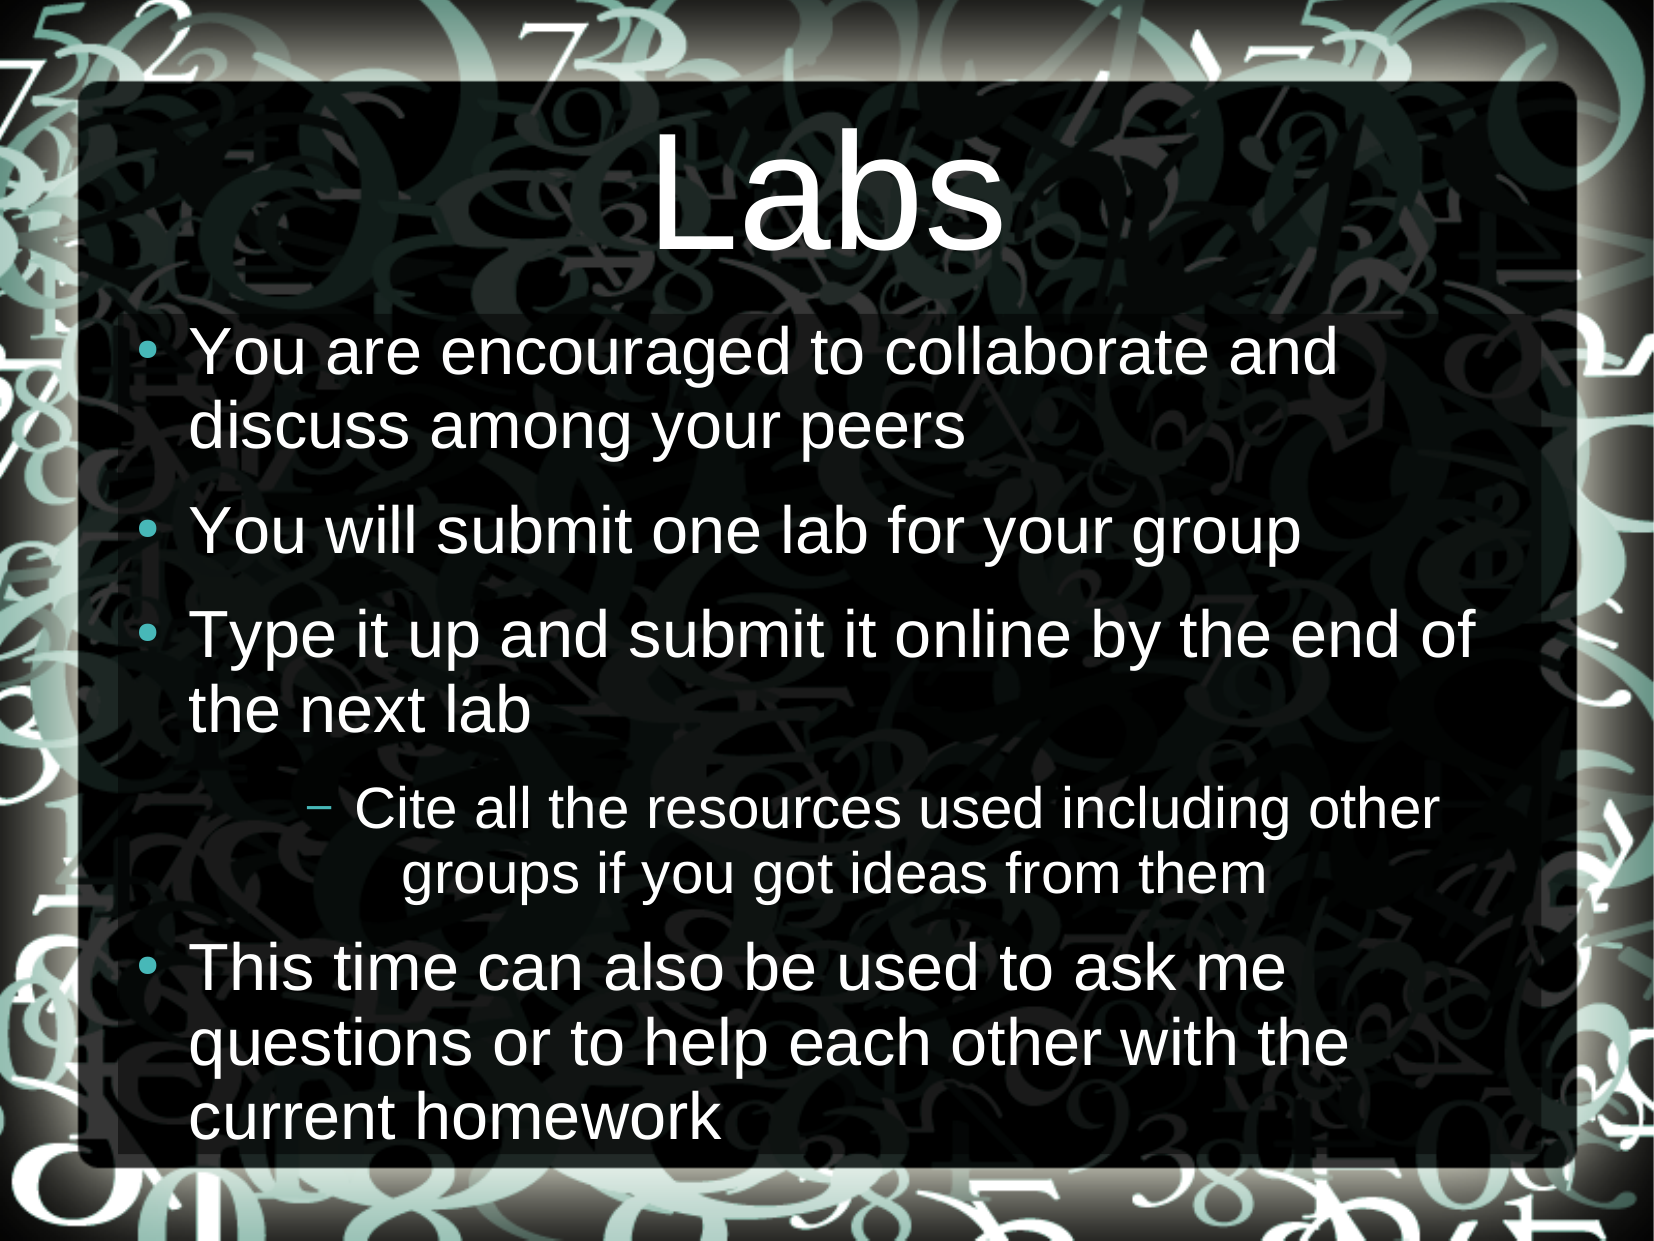

# Labs
You are encouraged to collaborate and discuss among your peers
You will submit one lab for your group
Type it up and submit it online by the end of the next lab
Cite all the resources used including other groups if you got ideas from them
This time can also be used to ask me questions or to help each other with the current homework